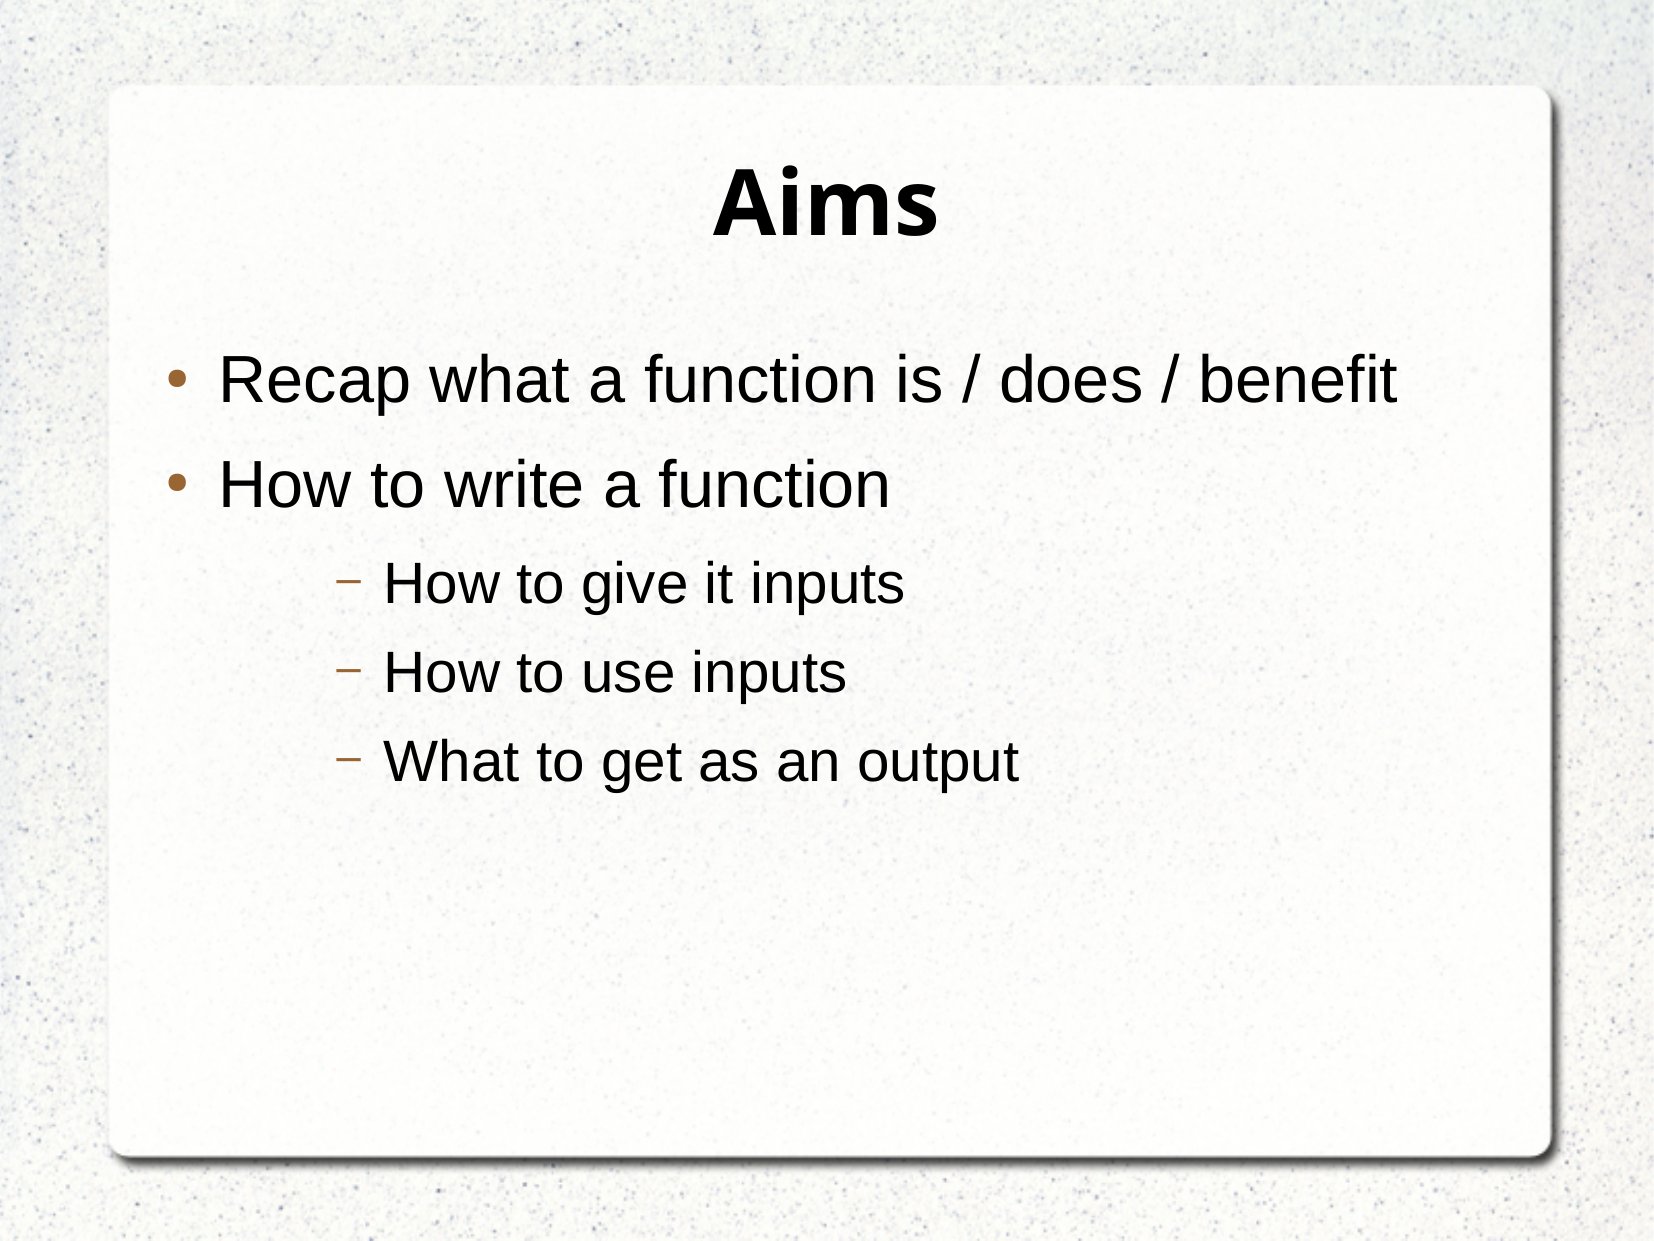

# Aims
Recap what a function is / does / benefit
How to write a function
How to give it inputs
How to use inputs
What to get as an output